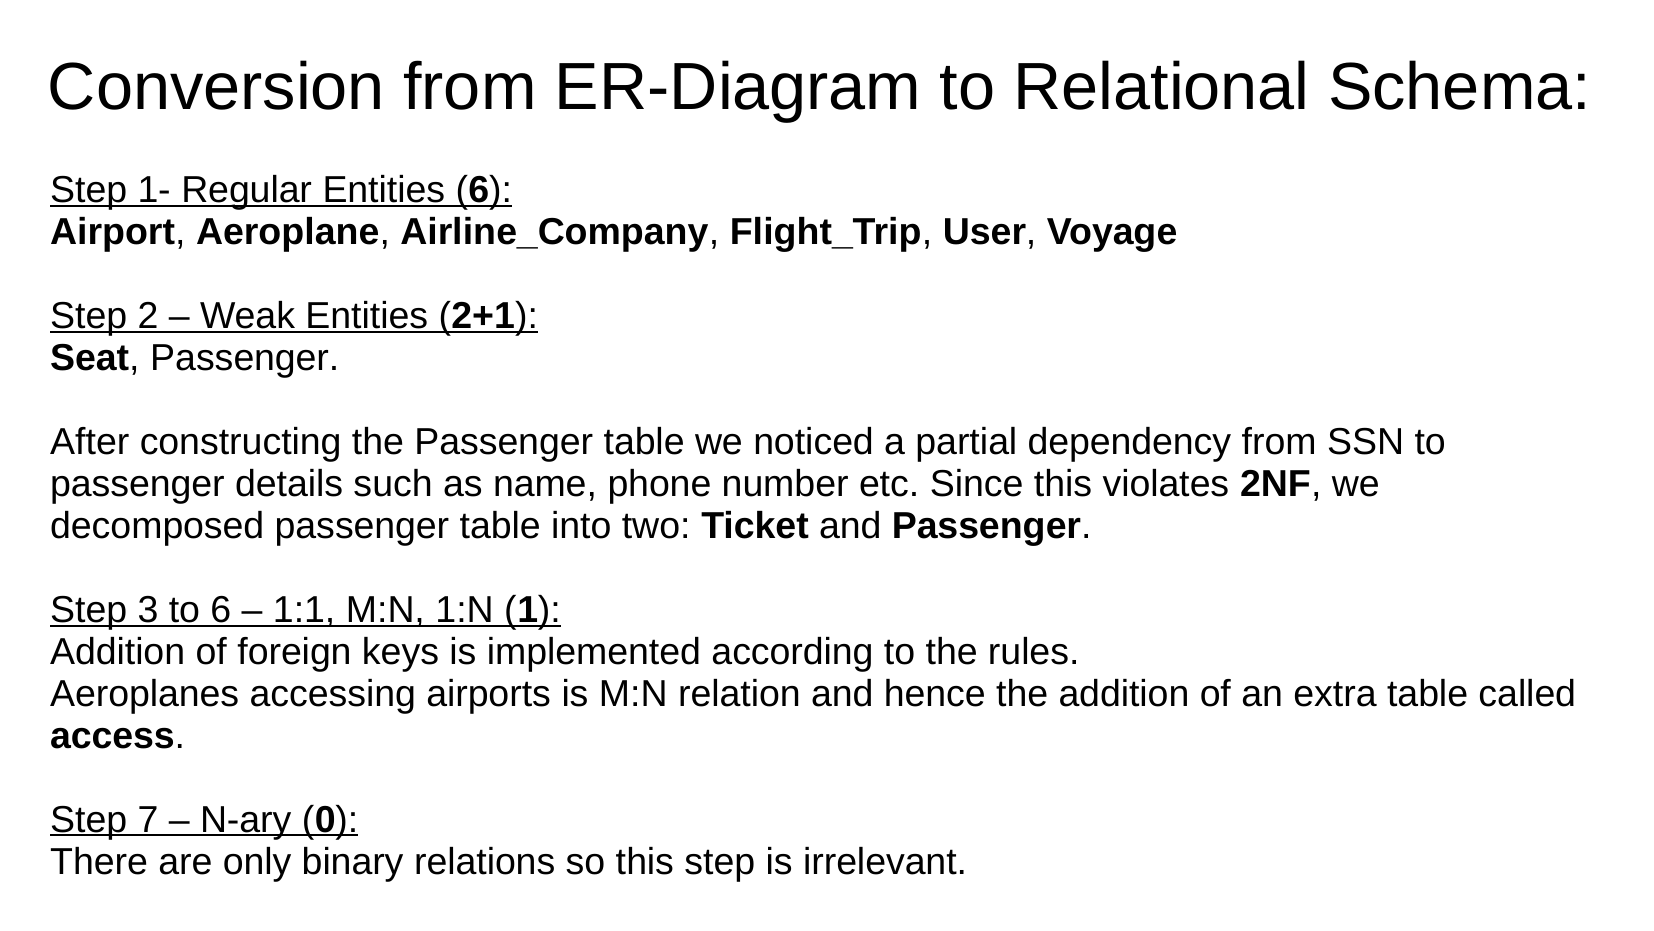

# Conversion from ER-Diagram to Relational Schema:
Step 1- Regular Entities (6):
Airport, Aeroplane, Airline_Company, Flight_Trip, User, Voyage
Step 2 – Weak Entities (2+1):
Seat, Passenger.
After constructing the Passenger table we noticed a partial dependency from SSN to passenger details such as name, phone number etc. Since this violates 2NF, we decomposed passenger table into two: Ticket and Passenger.
Step 3 to 6 – 1:1, M:N, 1:N (1):
Addition of foreign keys is implemented according to the rules.
Aeroplanes accessing airports is M:N relation and hence the addition of an extra table called access.
Step 7 – N-ary (0):
There are only binary relations so this step is irrelevant.